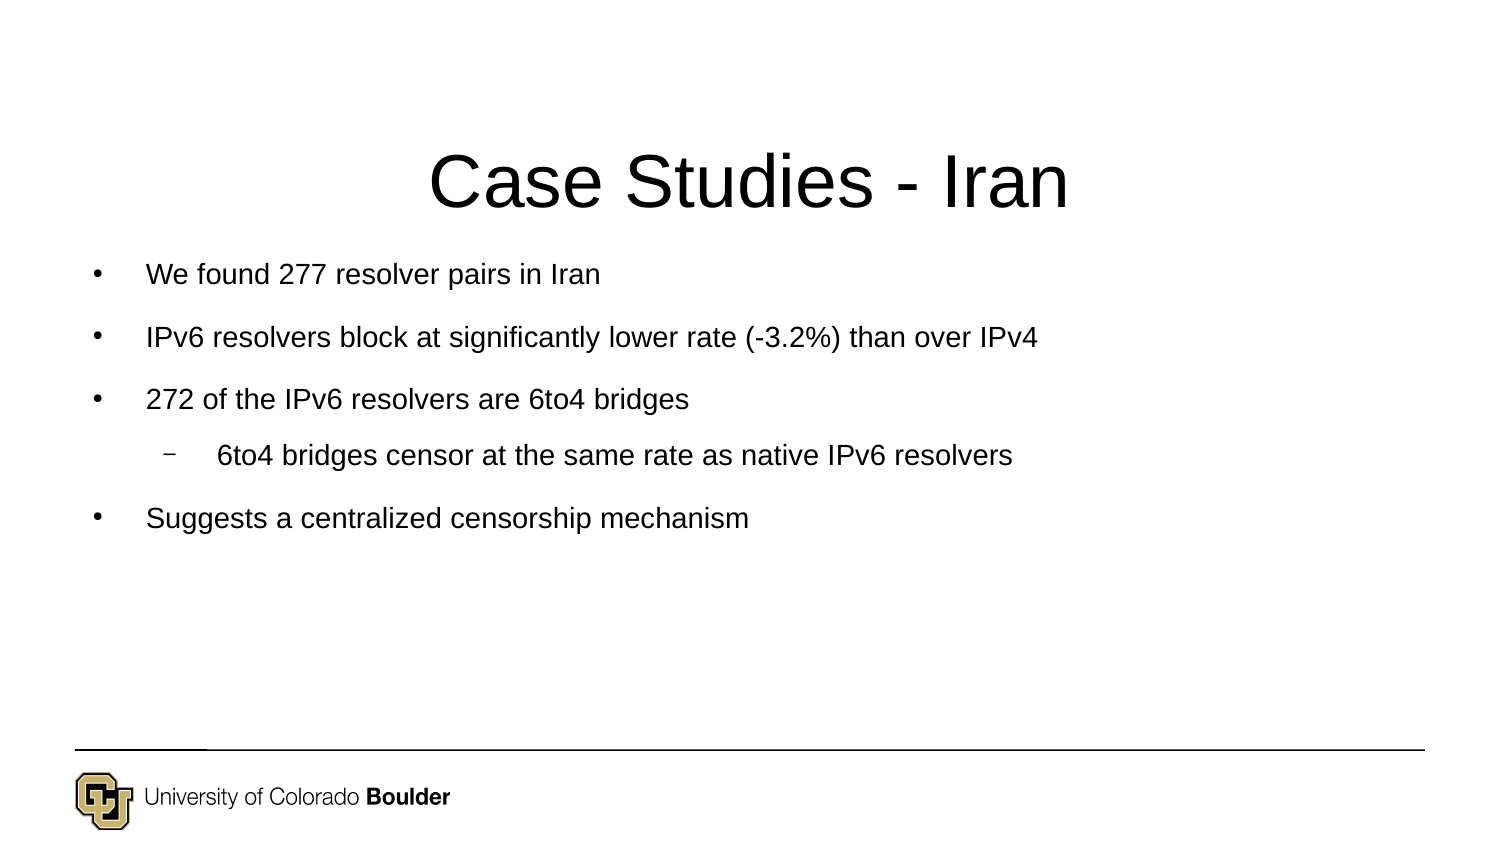

# Case Studies - Iran
We found 277 resolver pairs in Iran
IPv6 resolvers block at significantly lower rate (-3.2%) than over IPv4
272 of the IPv6 resolvers are 6to4 bridges
6to4 bridges censor at the same rate as native IPv6 resolvers
Suggests a centralized censorship mechanism